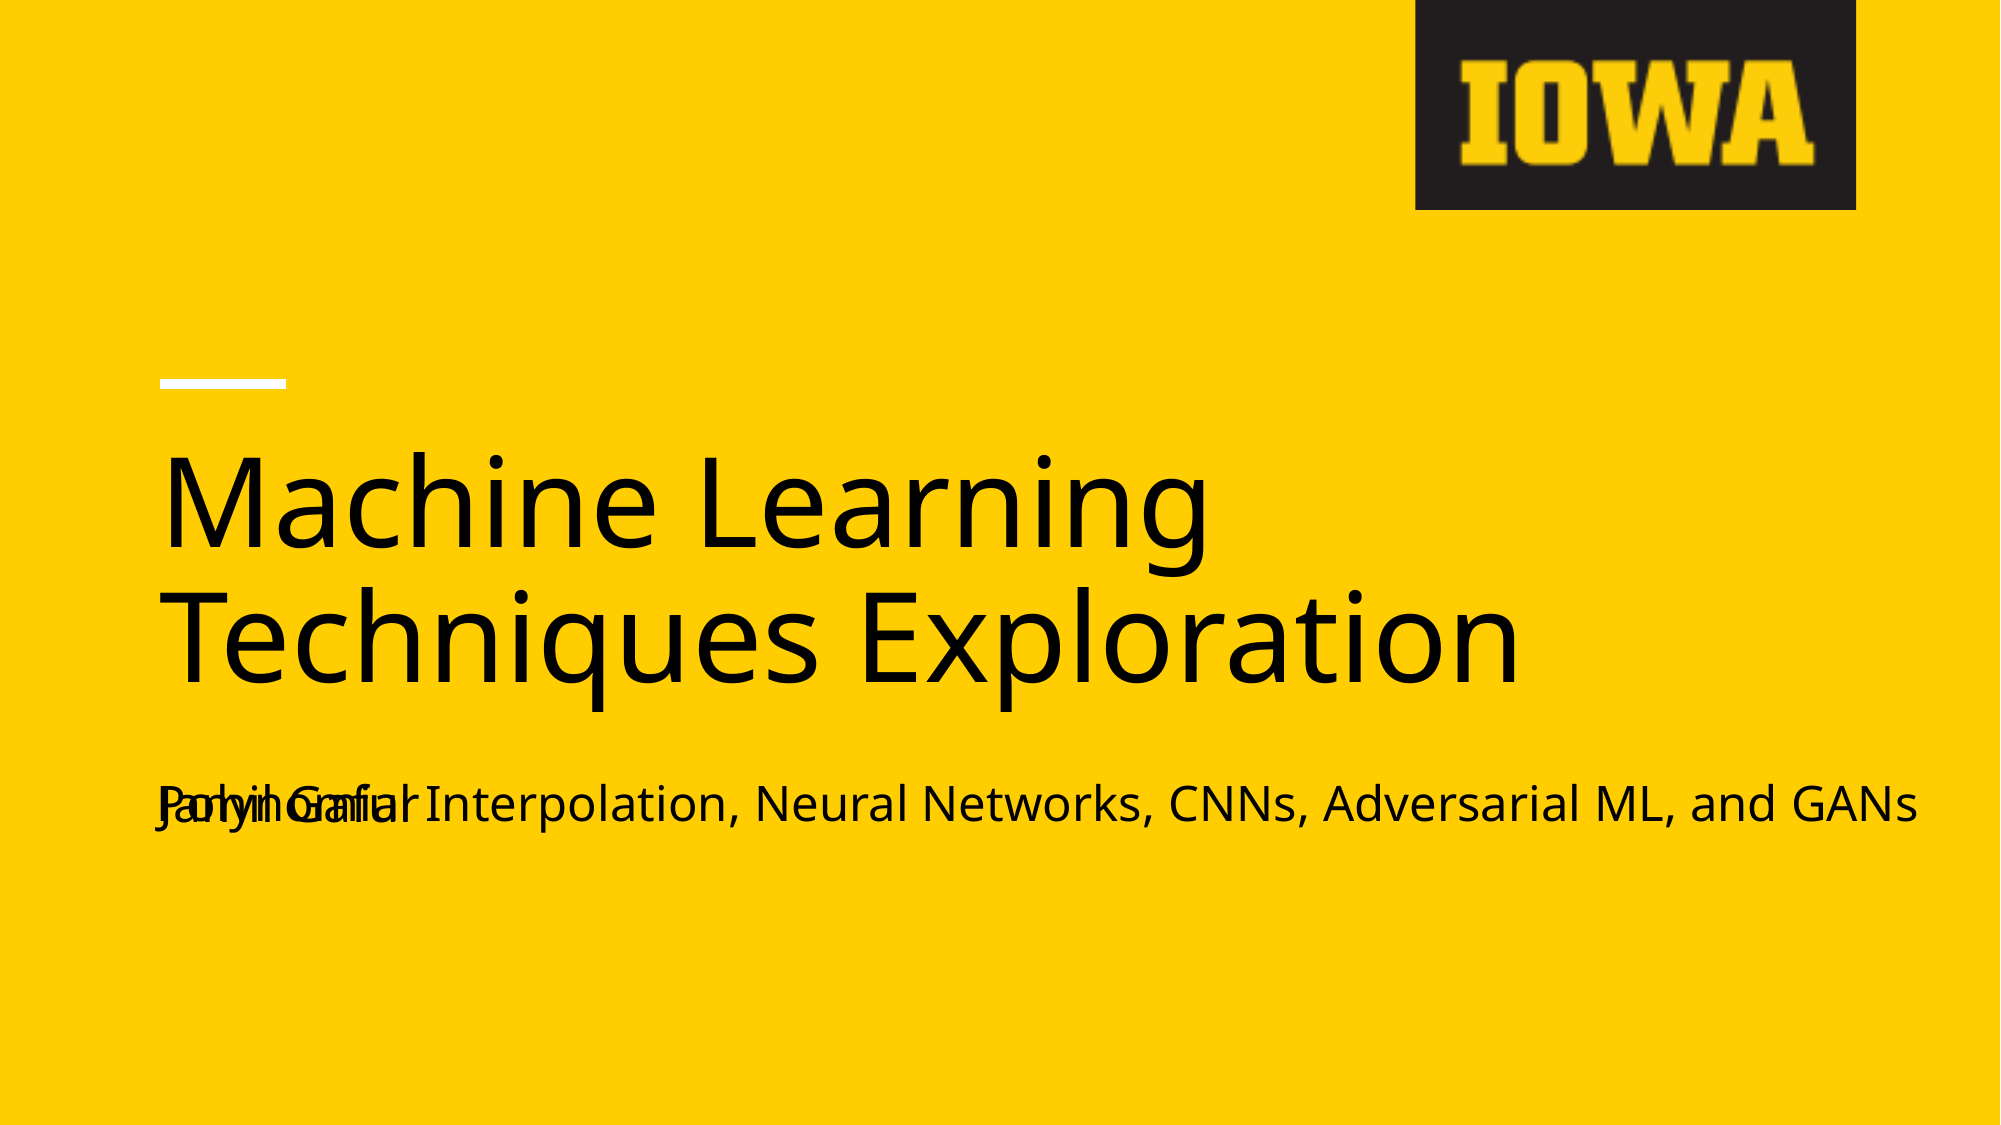

# Machine Learning Techniques Exploration
Polynomial Interpolation, Neural Networks, CNNs, Adversarial ML, and GANs
Jamil Gafur